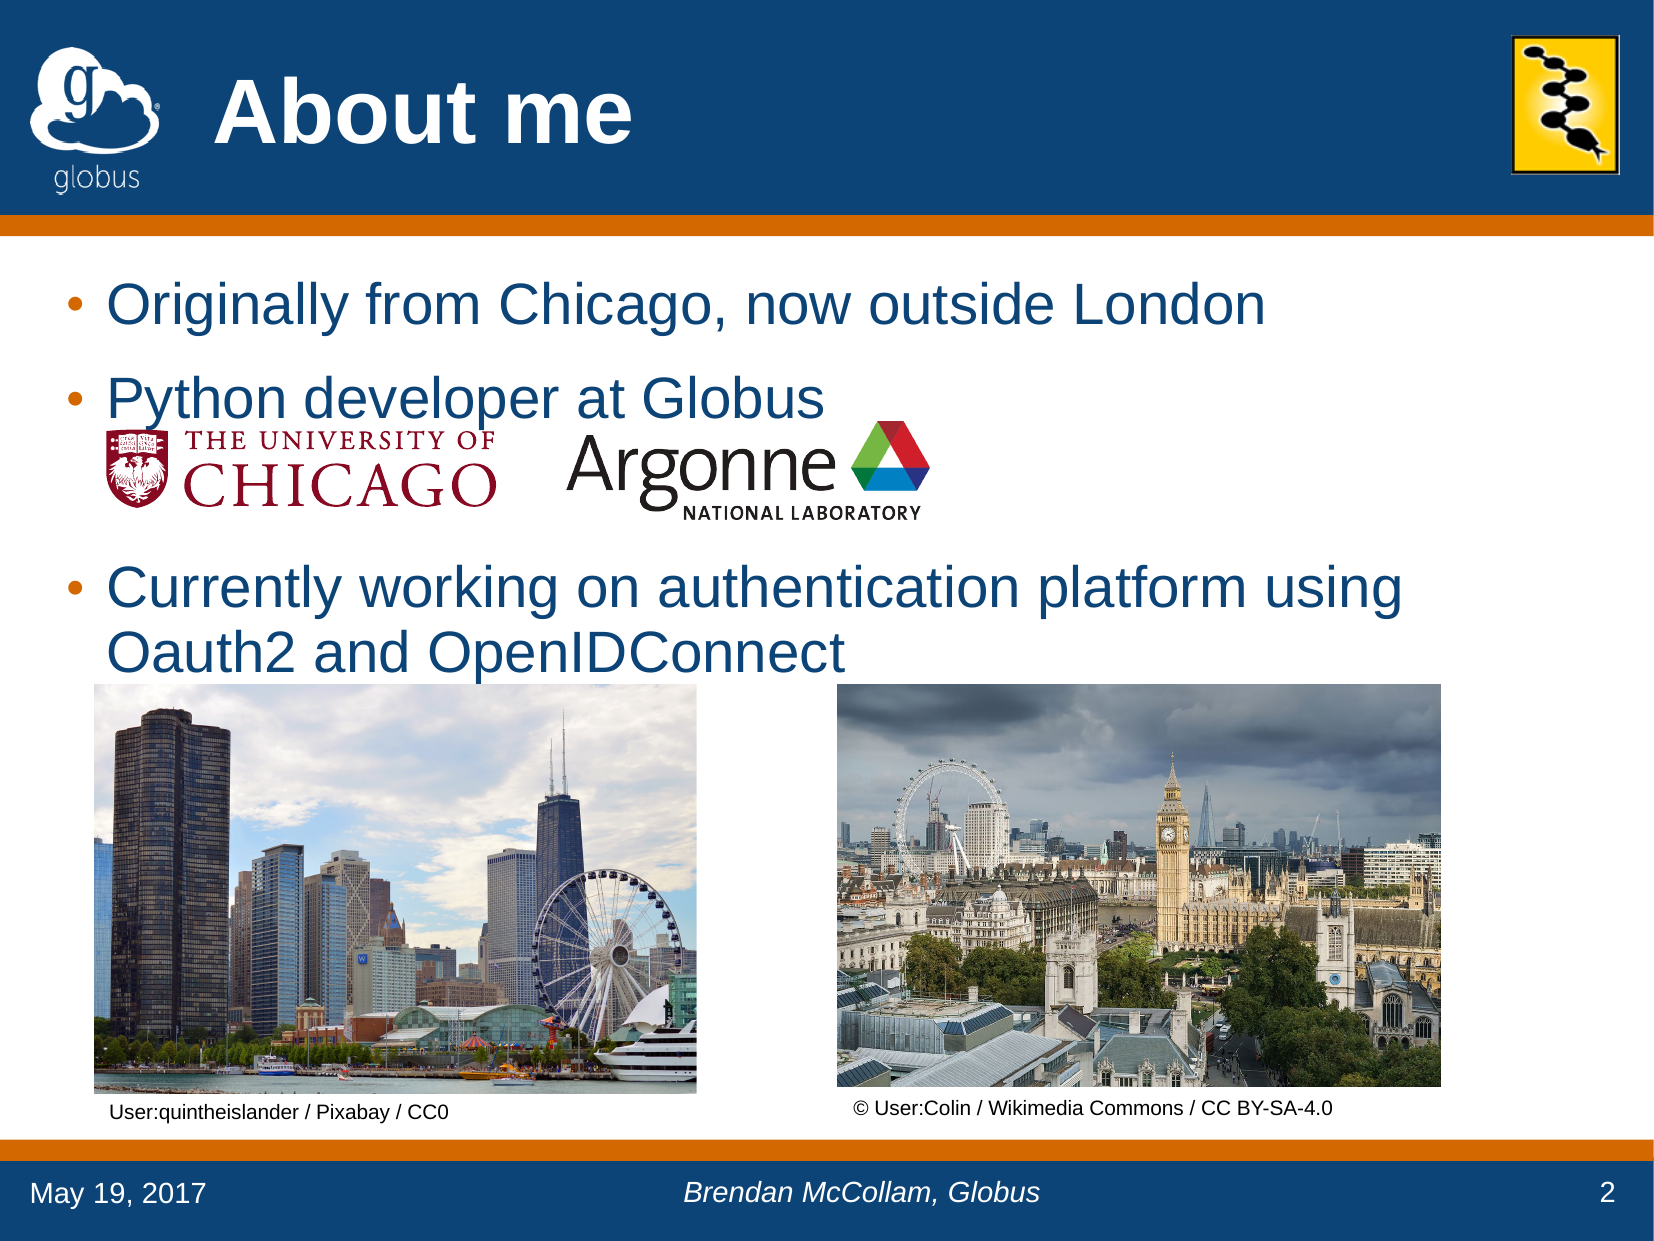

# About me
Originally from Chicago, now outside London
Python developer at Globus
Currently working on authentication platform using Oauth2 and OpenIDConnect
© User:Colin / Wikimedia Commons / CC BY-SA-4.0
User:quintheislander / Pixabay / CC0
May 19, 2017
Brendan McCollam, Globus
2